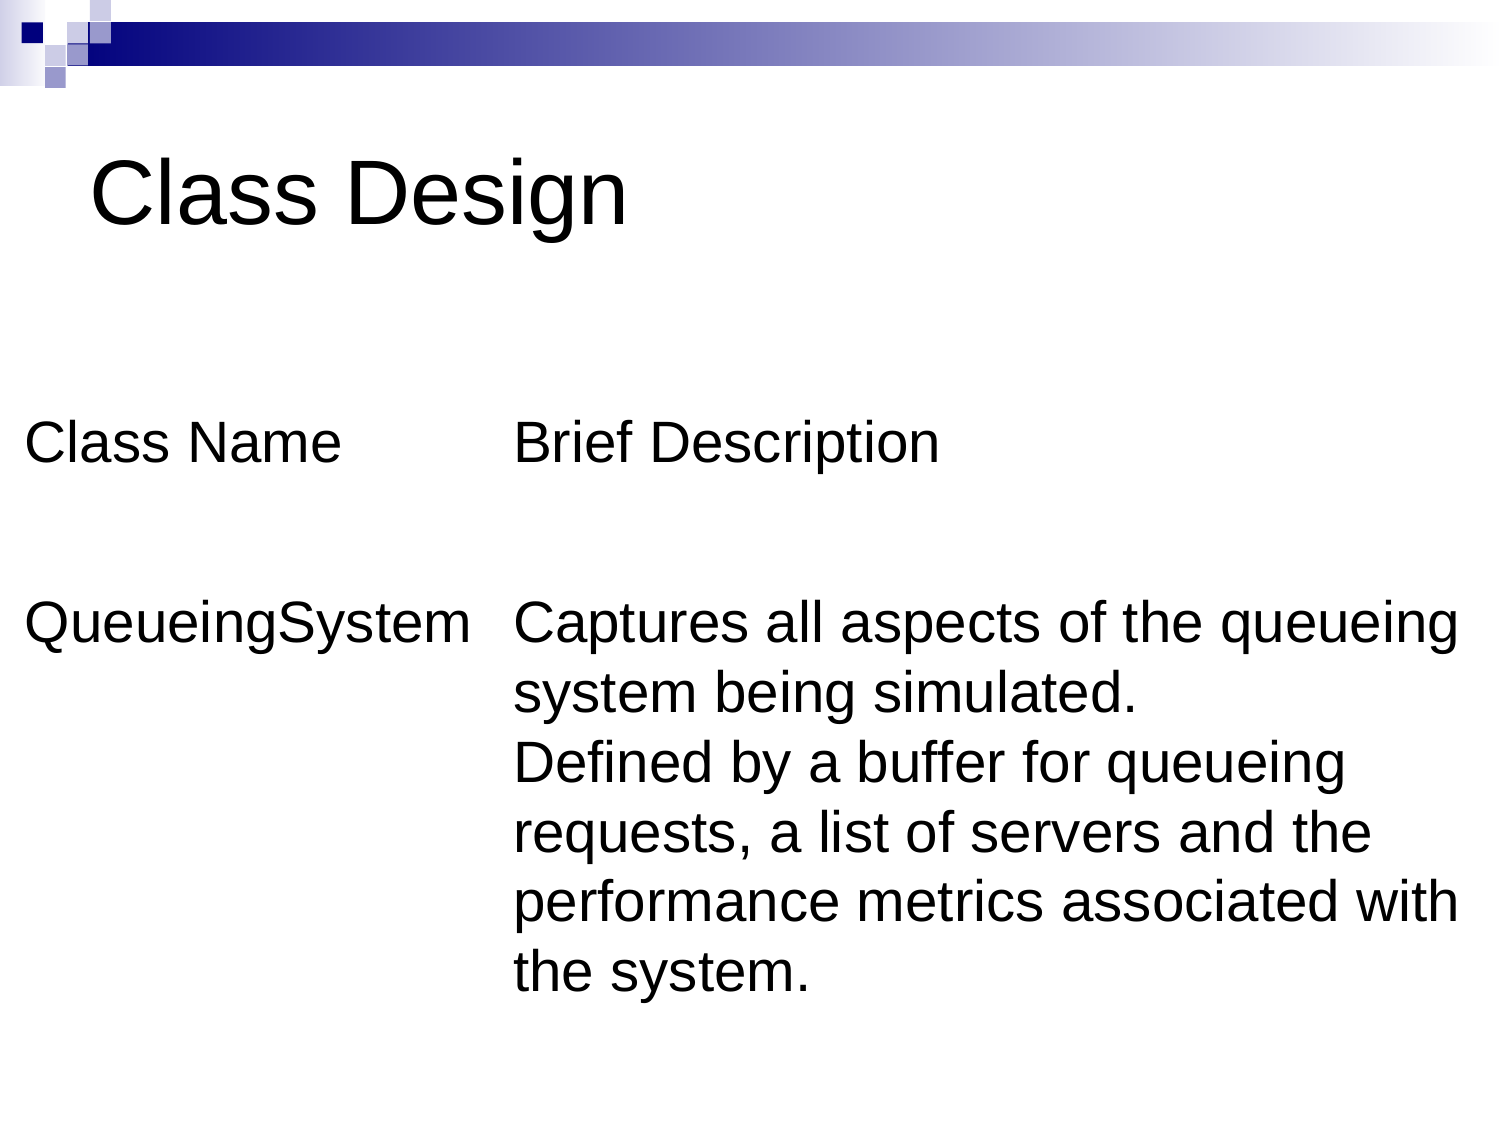

# Class Design
| Class Name | Brief Description |
| --- | --- |
| QueueingSystem | Captures all aspects of the queueing system being simulated. Defined by a buffer for queueing requests, a list of servers and the performance metrics associated with the system. |
| | |
| | |
| | |
| | |